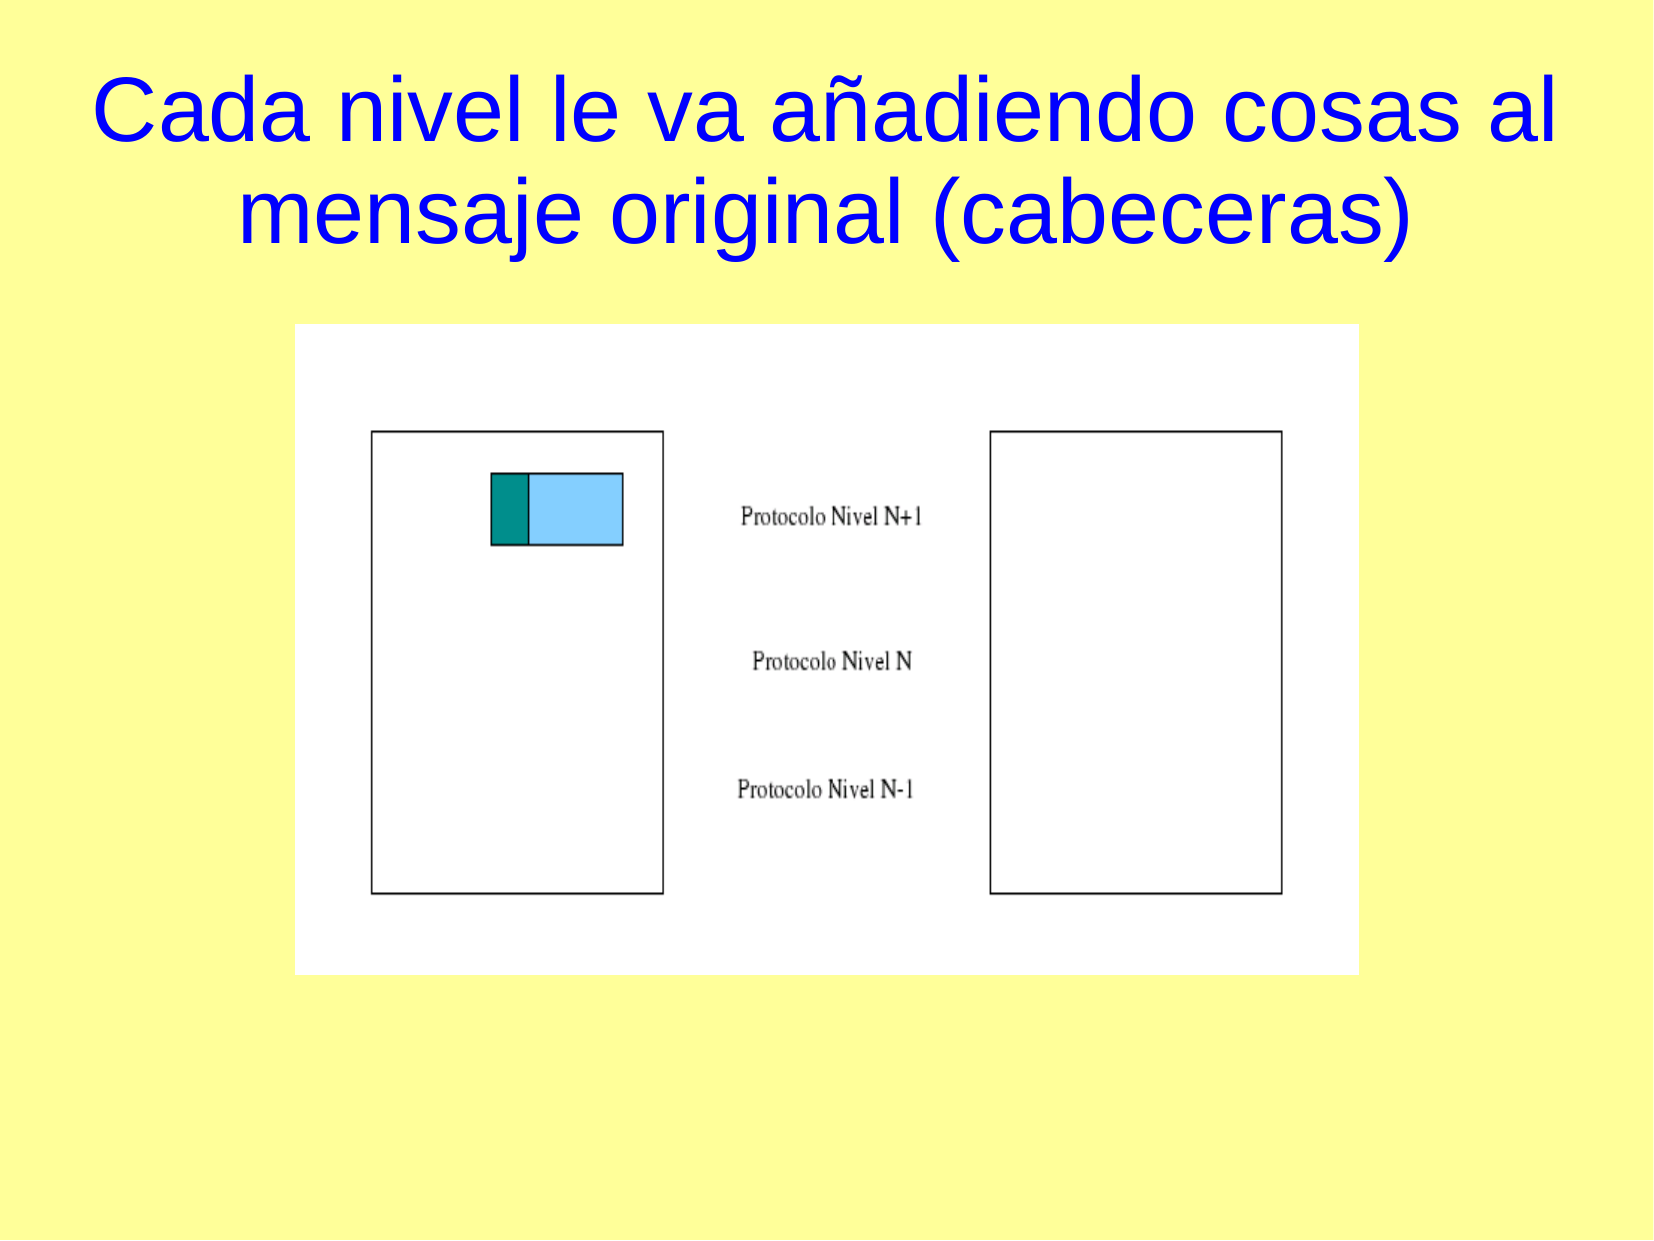

# Cada nivel le va añadiendo cosas al mensaje original (cabeceras)